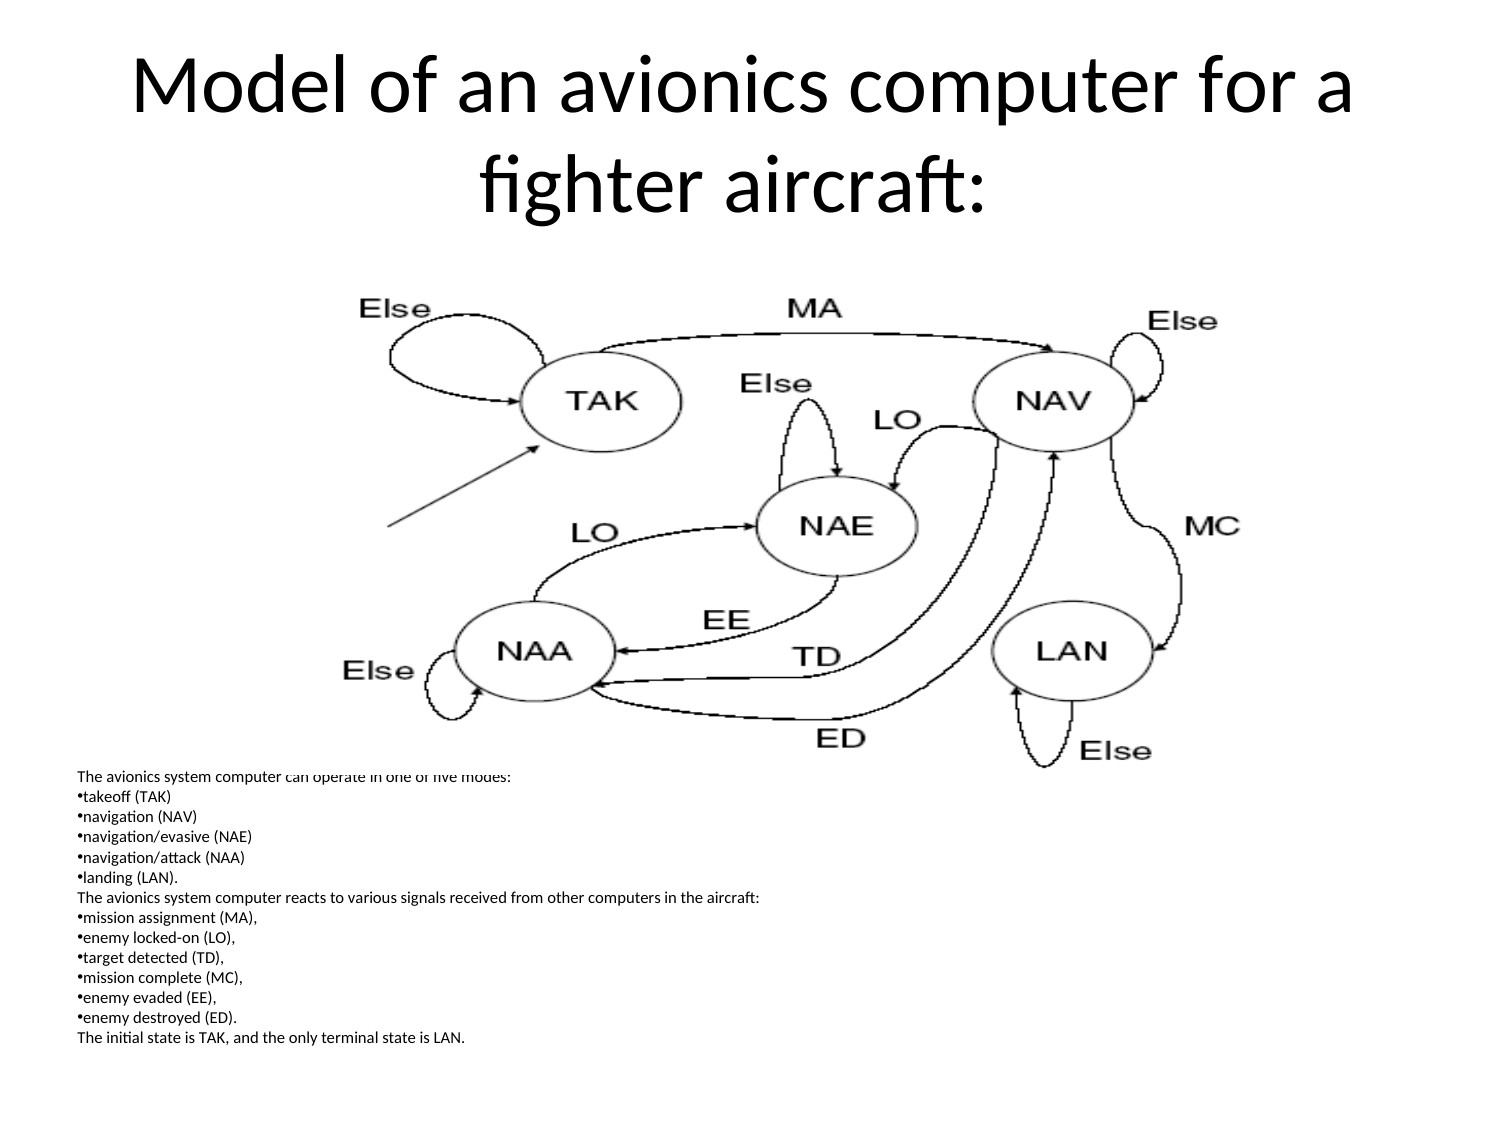

# Model of an avionics computer for a fighter aircraft:
The avionics system computer can operate in one of five modes:
takeoff (TAK)
navigation (NAV)
navigation/evasive (NAE)
navigation/attack (NAA)
landing (LAN).
The avionics system computer reacts to various signals received from other computers in the aircraft:
mission assignment (MA),
enemy locked-on (LO),
target detected (TD),
mission complete (MC),
enemy evaded (EE),
enemy destroyed (ED).
The initial state is TAK, and the only terminal state is LAN.